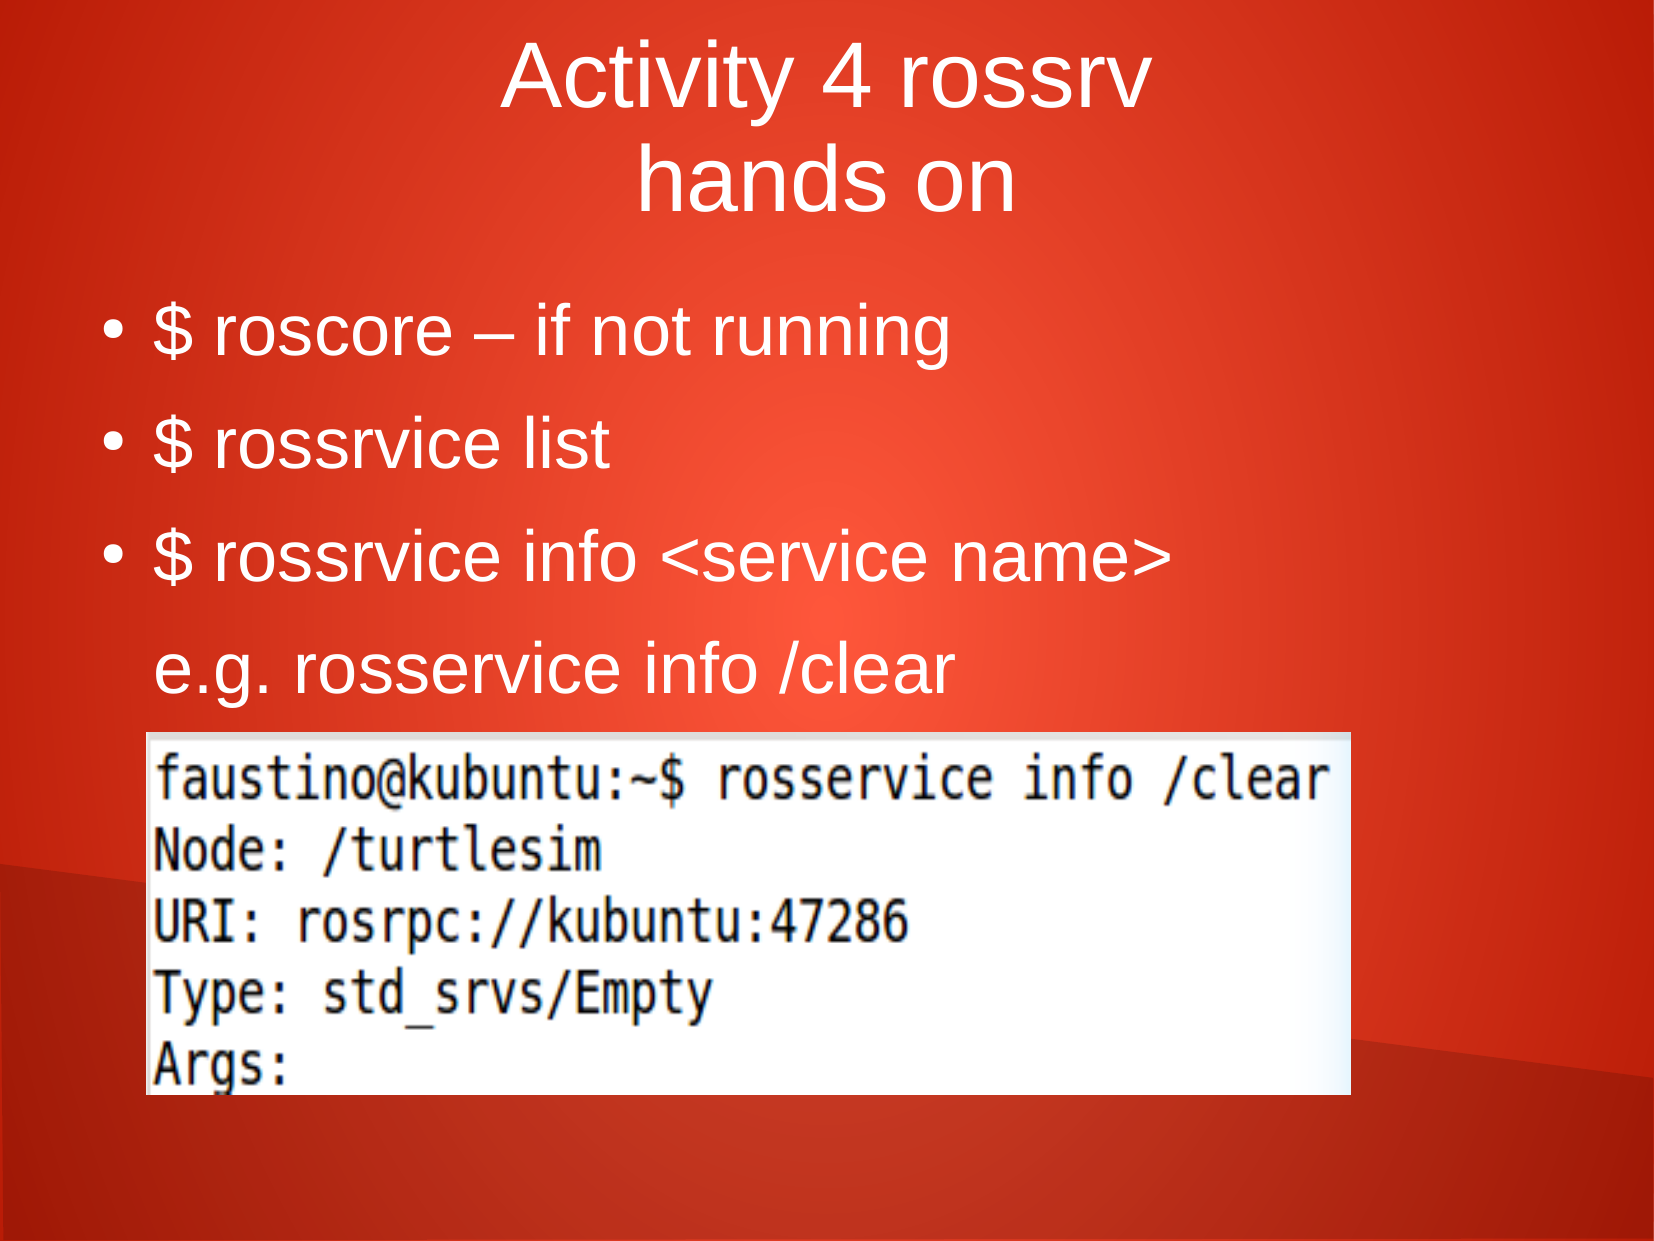

# Activity 4 rossrv hands on
$ roscore – if not running
$ rossrvice list
$ rossrvice info <service name>
e.g. rosservice info /clear